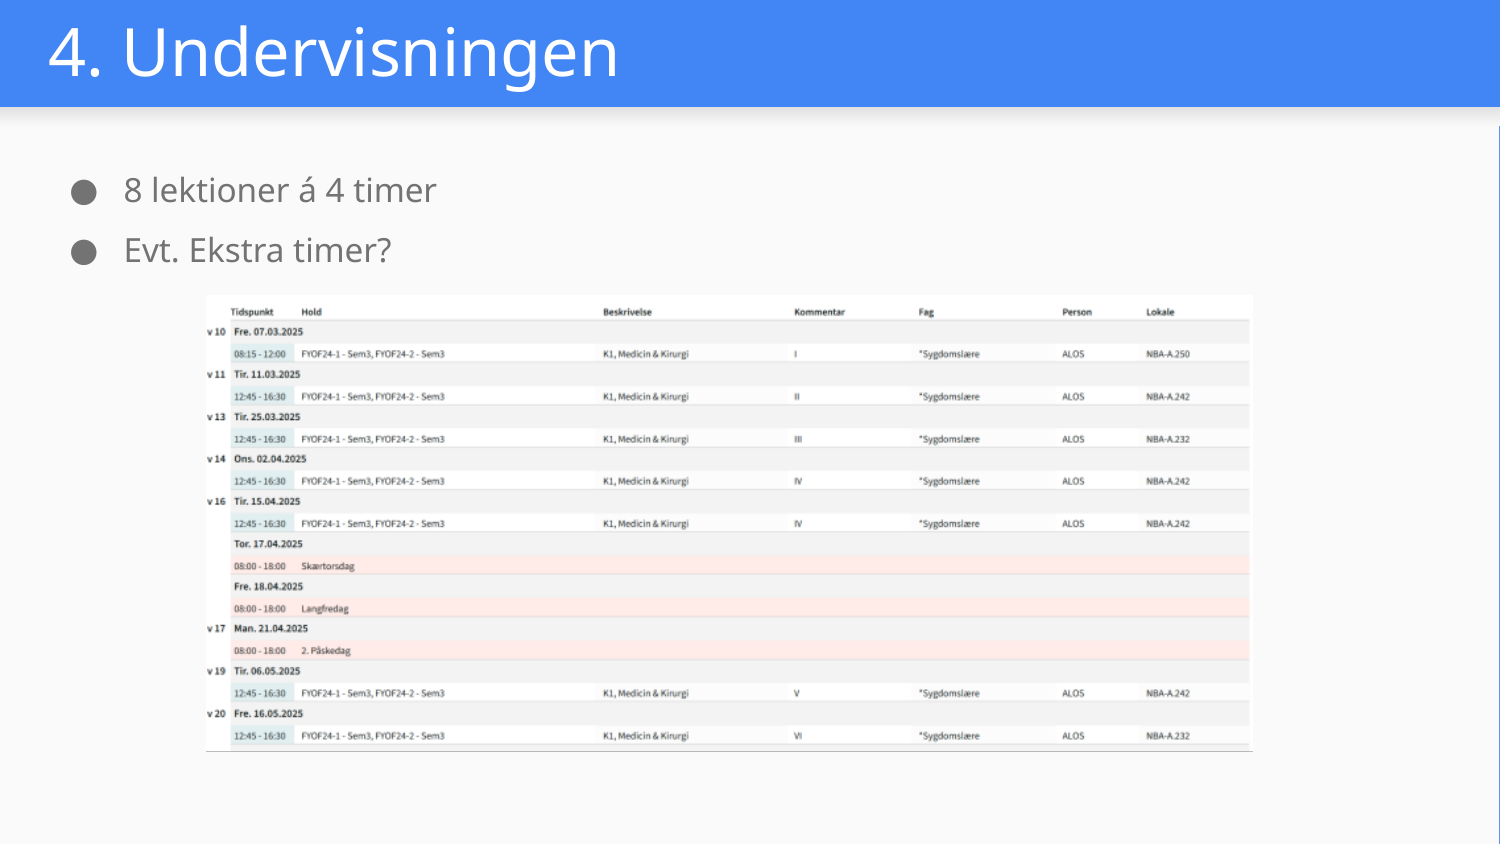

# 4. Undervisningen
8 lektioner á 4 timer
Evt. Ekstra timer?